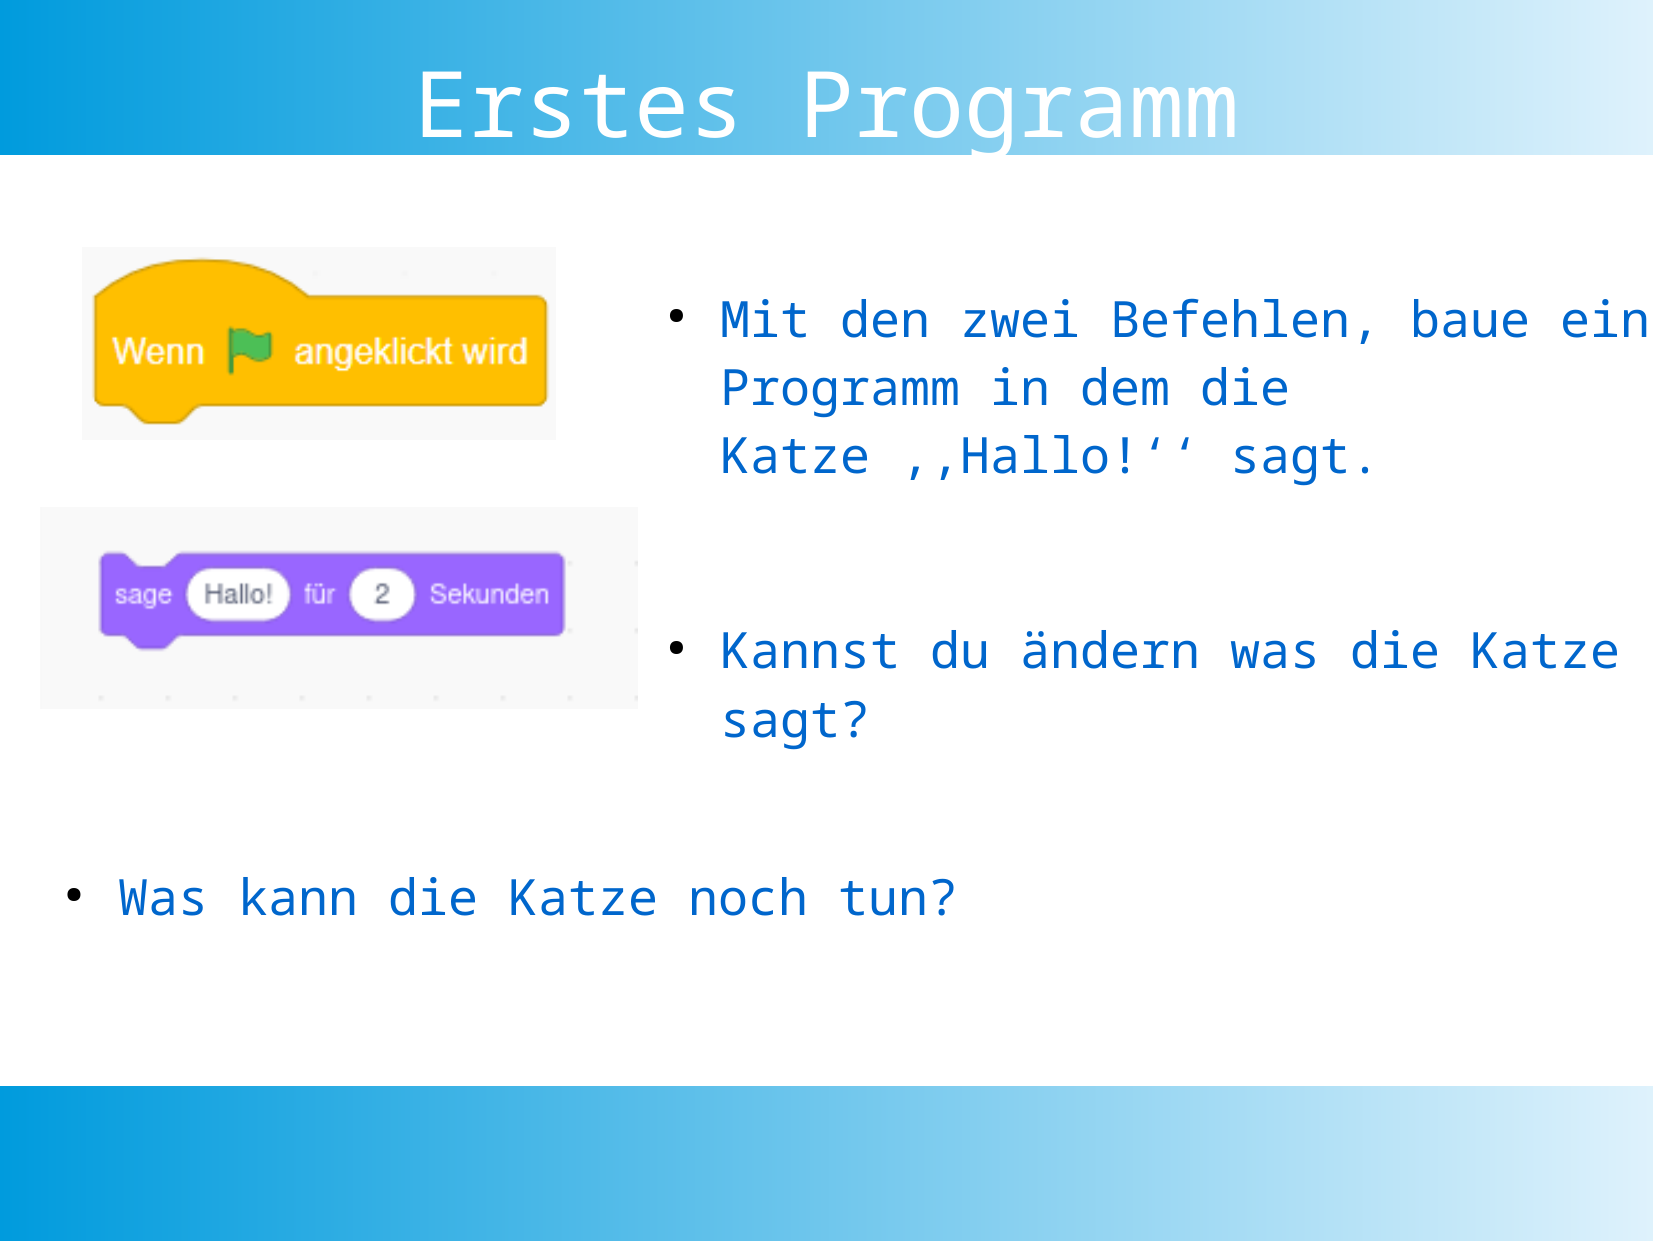

# Erstes Programm
Mit den zwei Befehlen, baue ein Programm in dem die Katze ,,Hallo!‘‘ sagt.
Kannst du ändern was die Katze sagt?
Was kann die Katze noch tun?